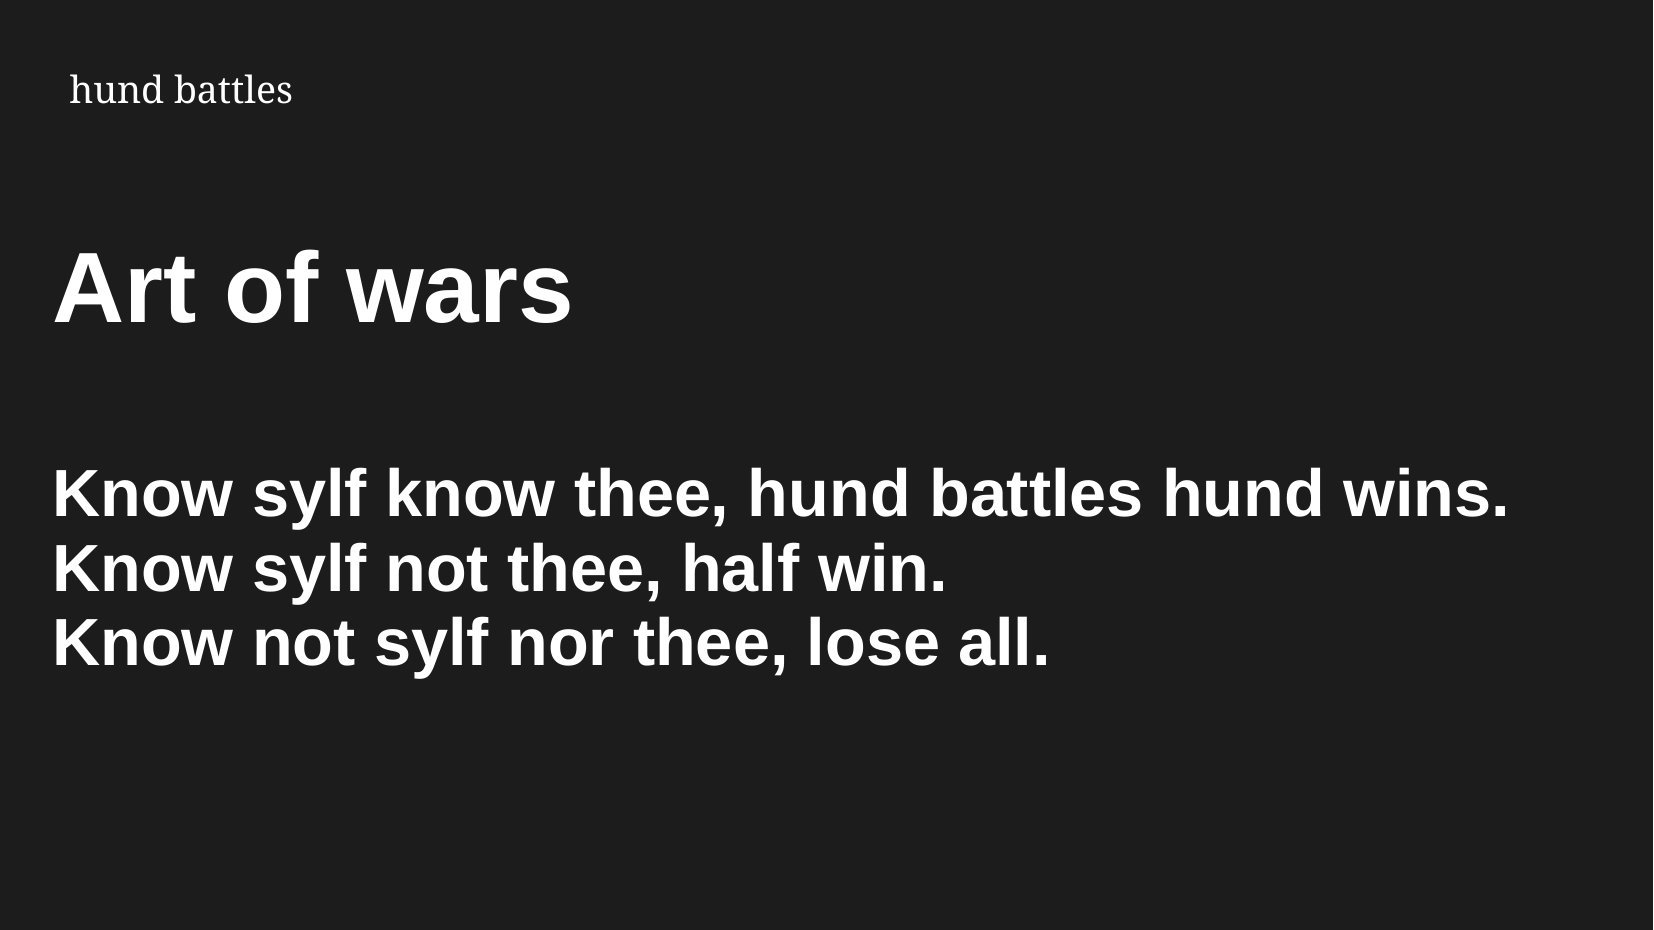

hund battles
Art of wars
Know sylf know thee, hund battles hund wins.
Know sylf not thee, half win.
Know not sylf nor thee, lose all.